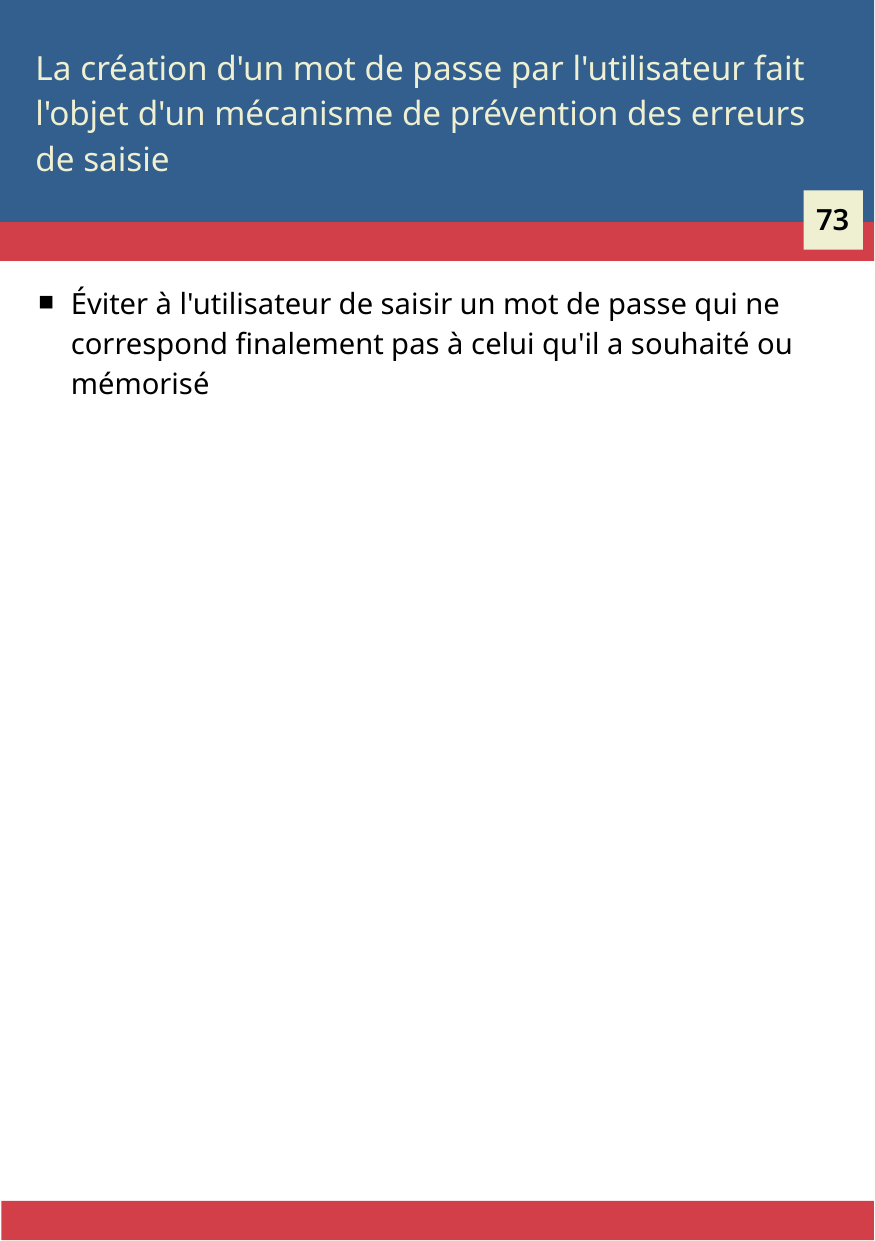

# La création d'un mot de passe par l'utilisateur fait l'objet d'un mécanisme de prévention des erreurs de saisie
73
Éviter à l'utilisateur de saisir un mot de passe qui ne correspond finalement pas à celui qu'il a souhaité ou mémorisé